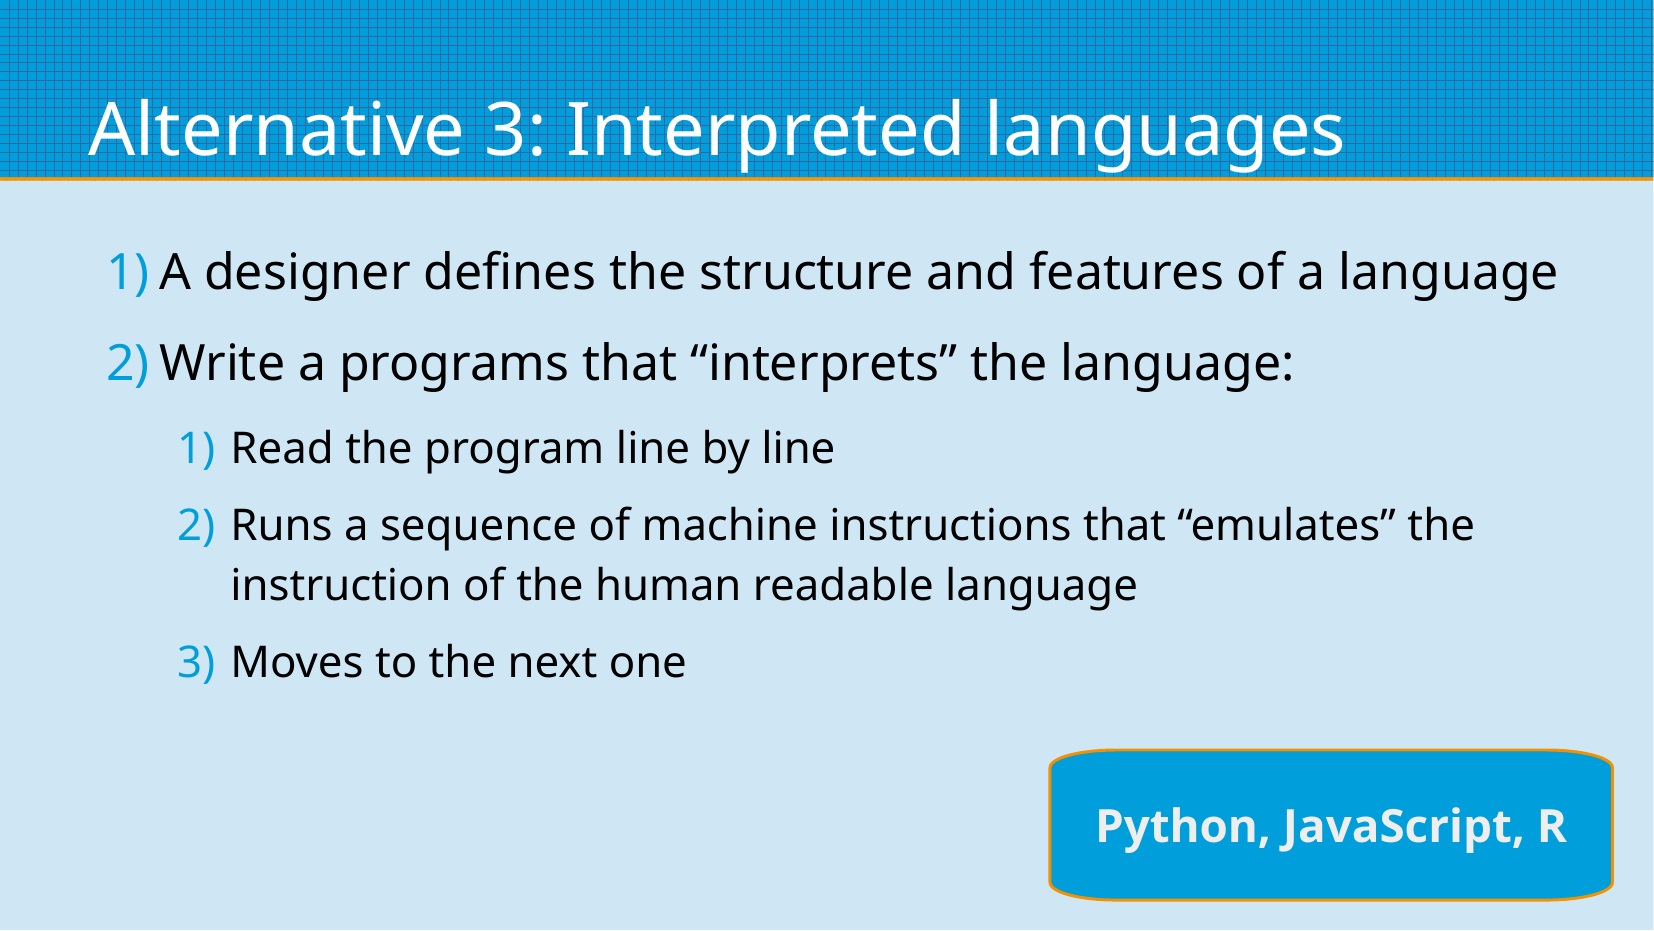

# Alternative 3: Interpreted languages
A designer defines the structure and features of a language
Write a programs that “interprets” the language:
Read the program line by line
Runs a sequence of machine instructions that “emulates” the instruction of the human readable language
Moves to the next one
Python, JavaScript, R